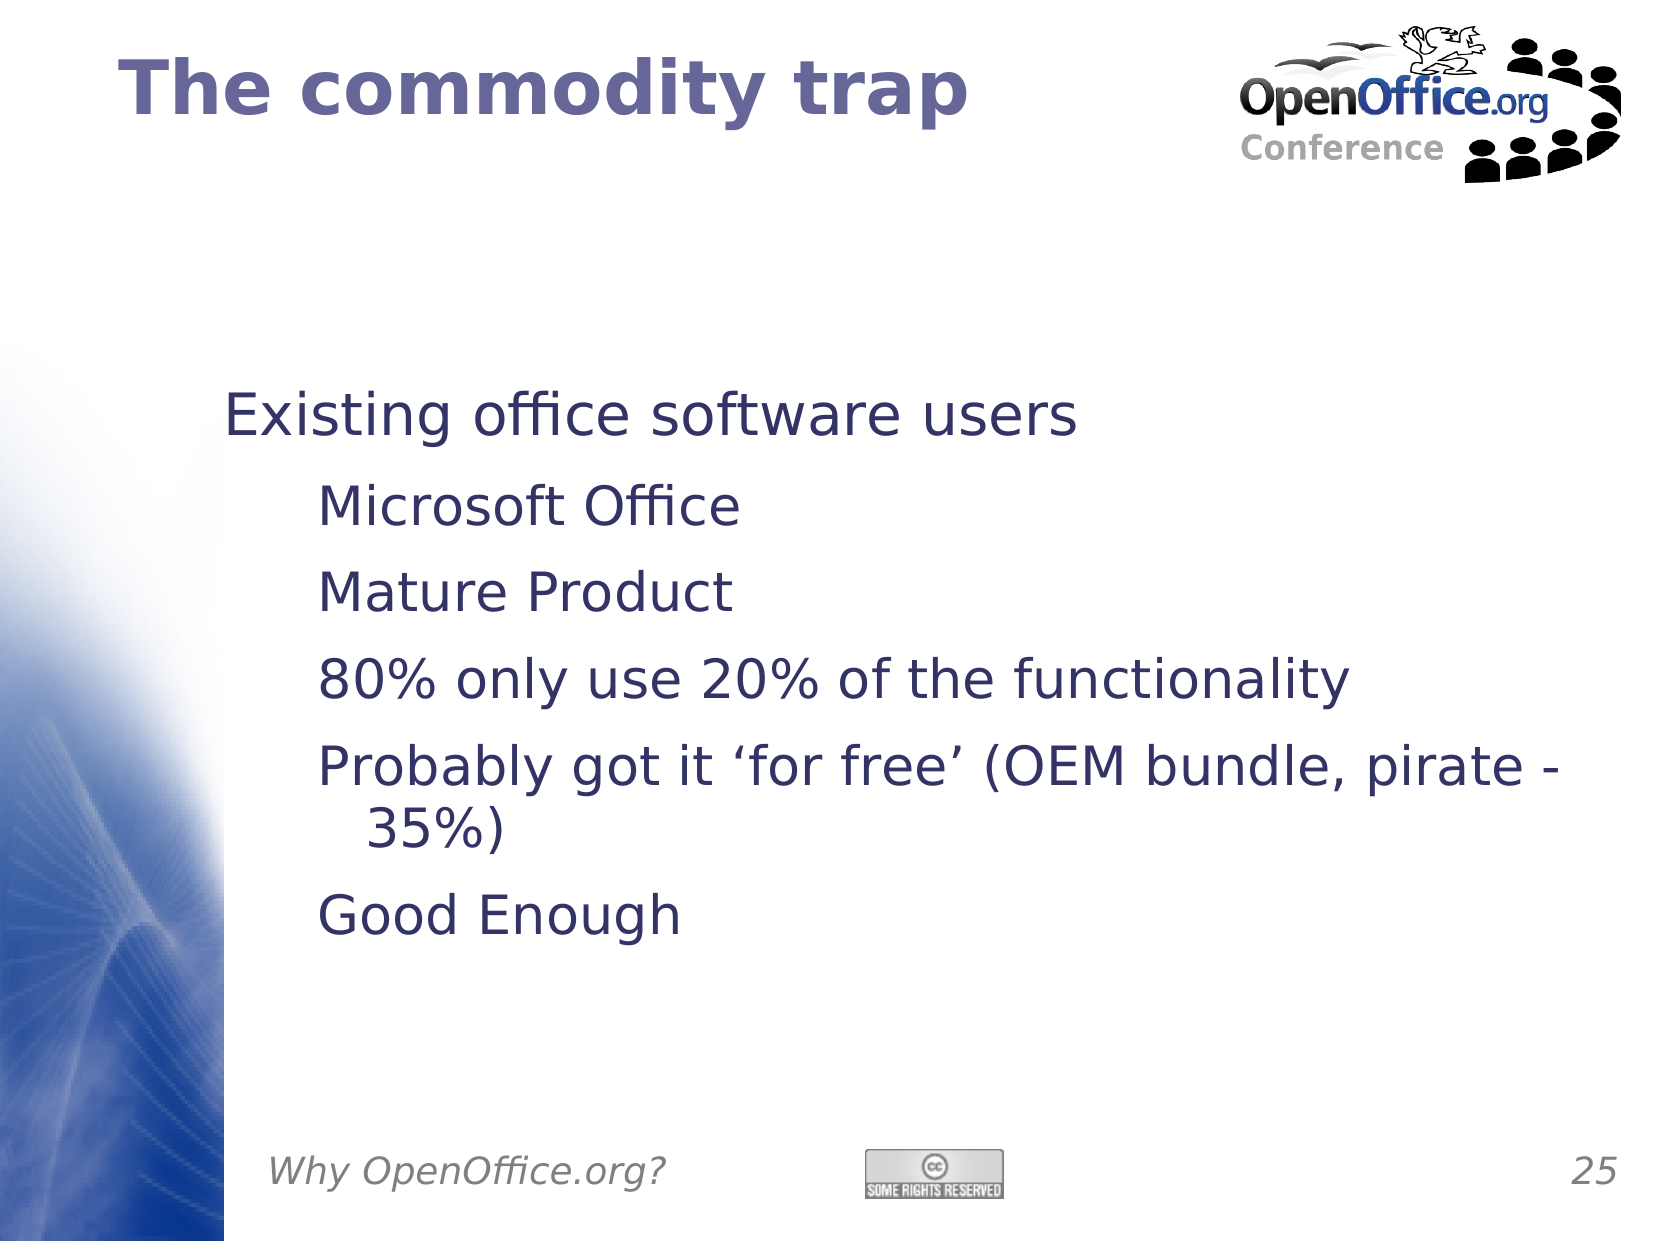

# The commodity trap
Existing office software users
Microsoft Office
Mature Product
80% only use 20% of the functionality
Probably got it ‘for free’ (OEM bundle, pirate - 35%)
Good Enough